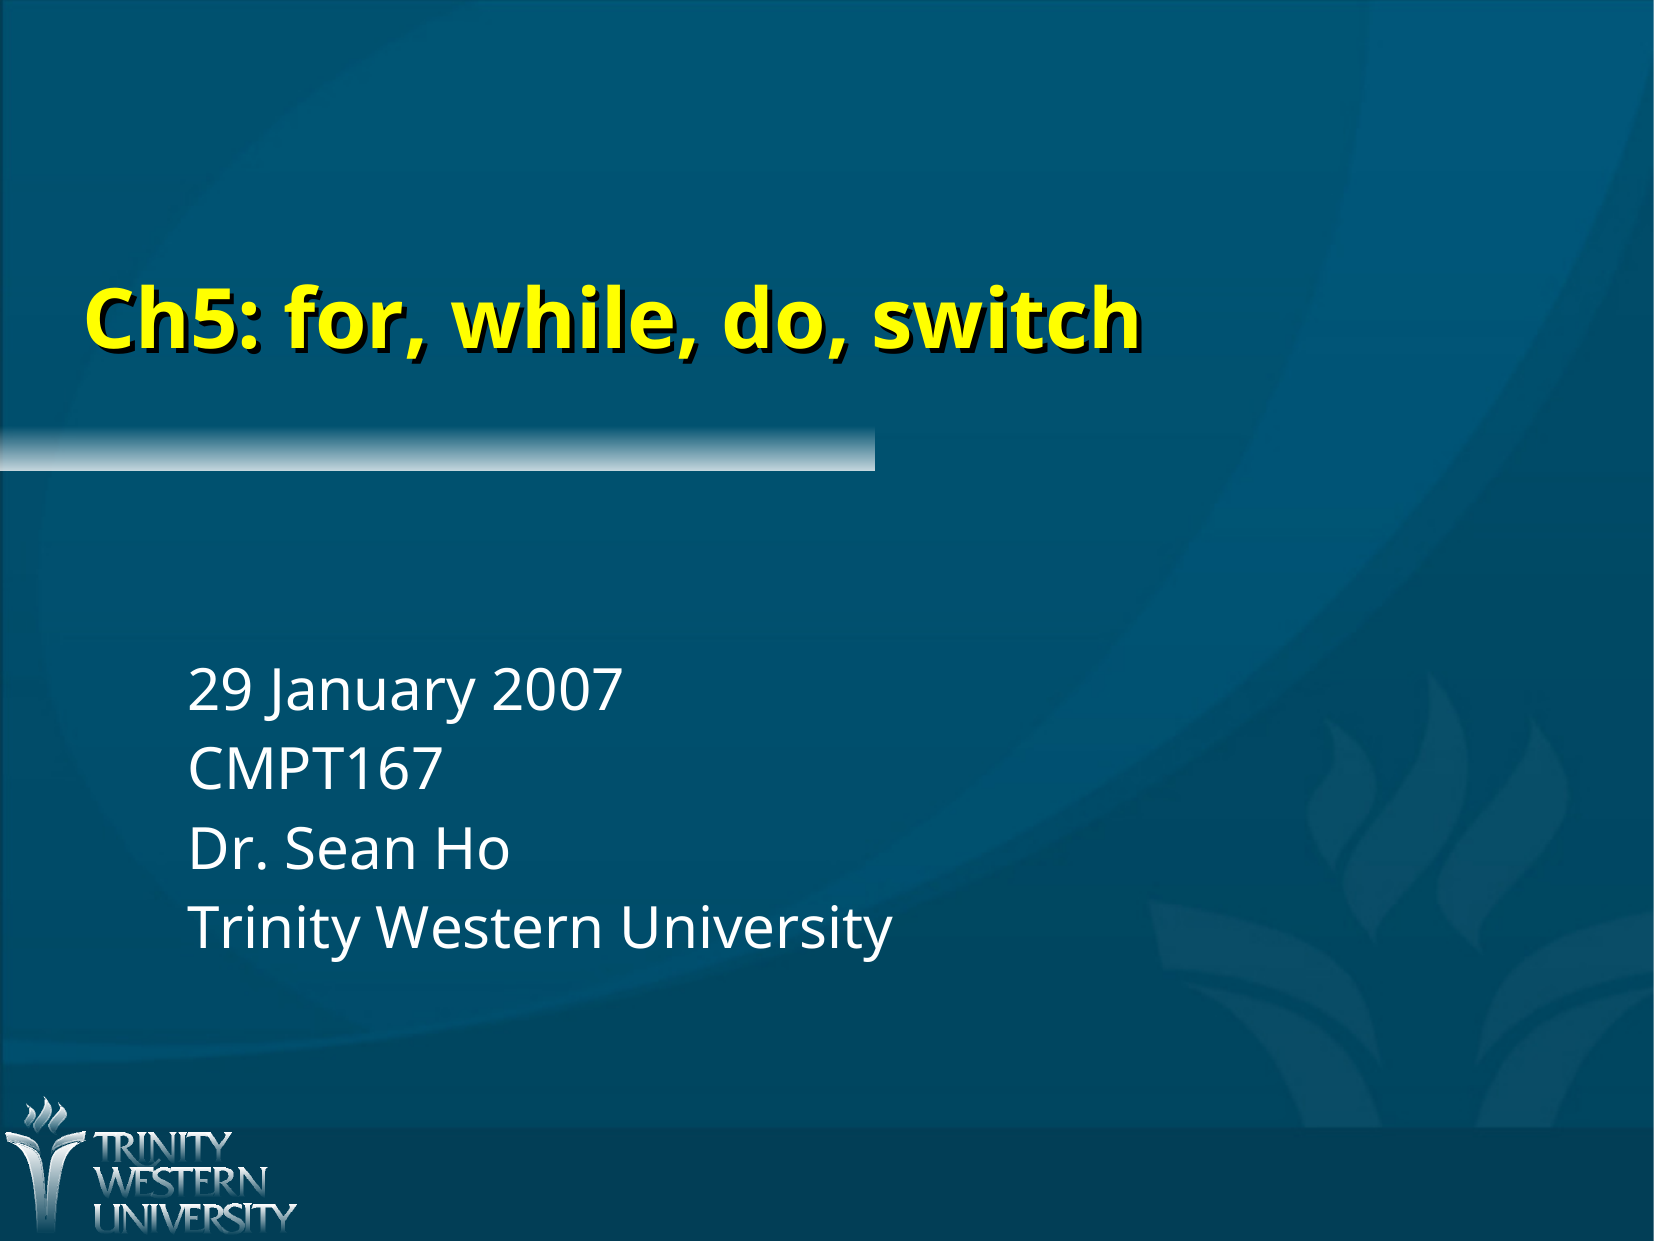

# Ch5: for, while, do, switch
29 January 2007
CMPT167
Dr. Sean Ho
Trinity Western University